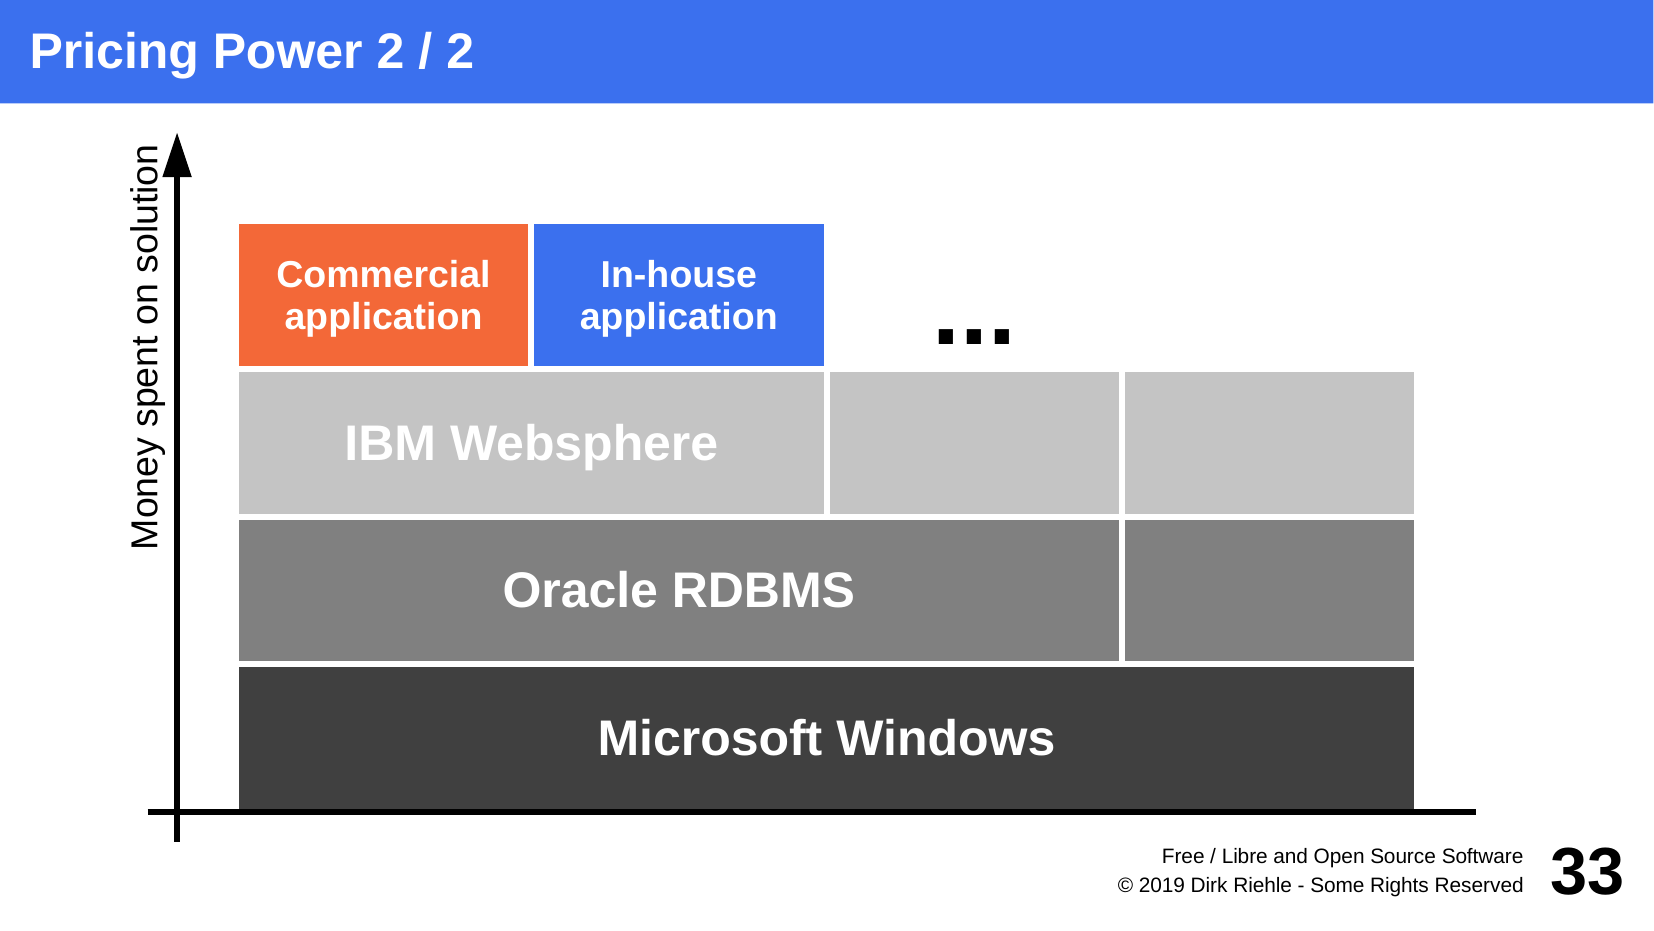

# Pricing Power 2 / 2
Commercial
application
In-house
application
...
IBM Websphere
Money spent on solution
Oracle RDBMS
Microsoft Windows
Free / Libre and Open Source Software
33
© 2019 Dirk Riehle - Some Rights Reserved
Not drawn to scale